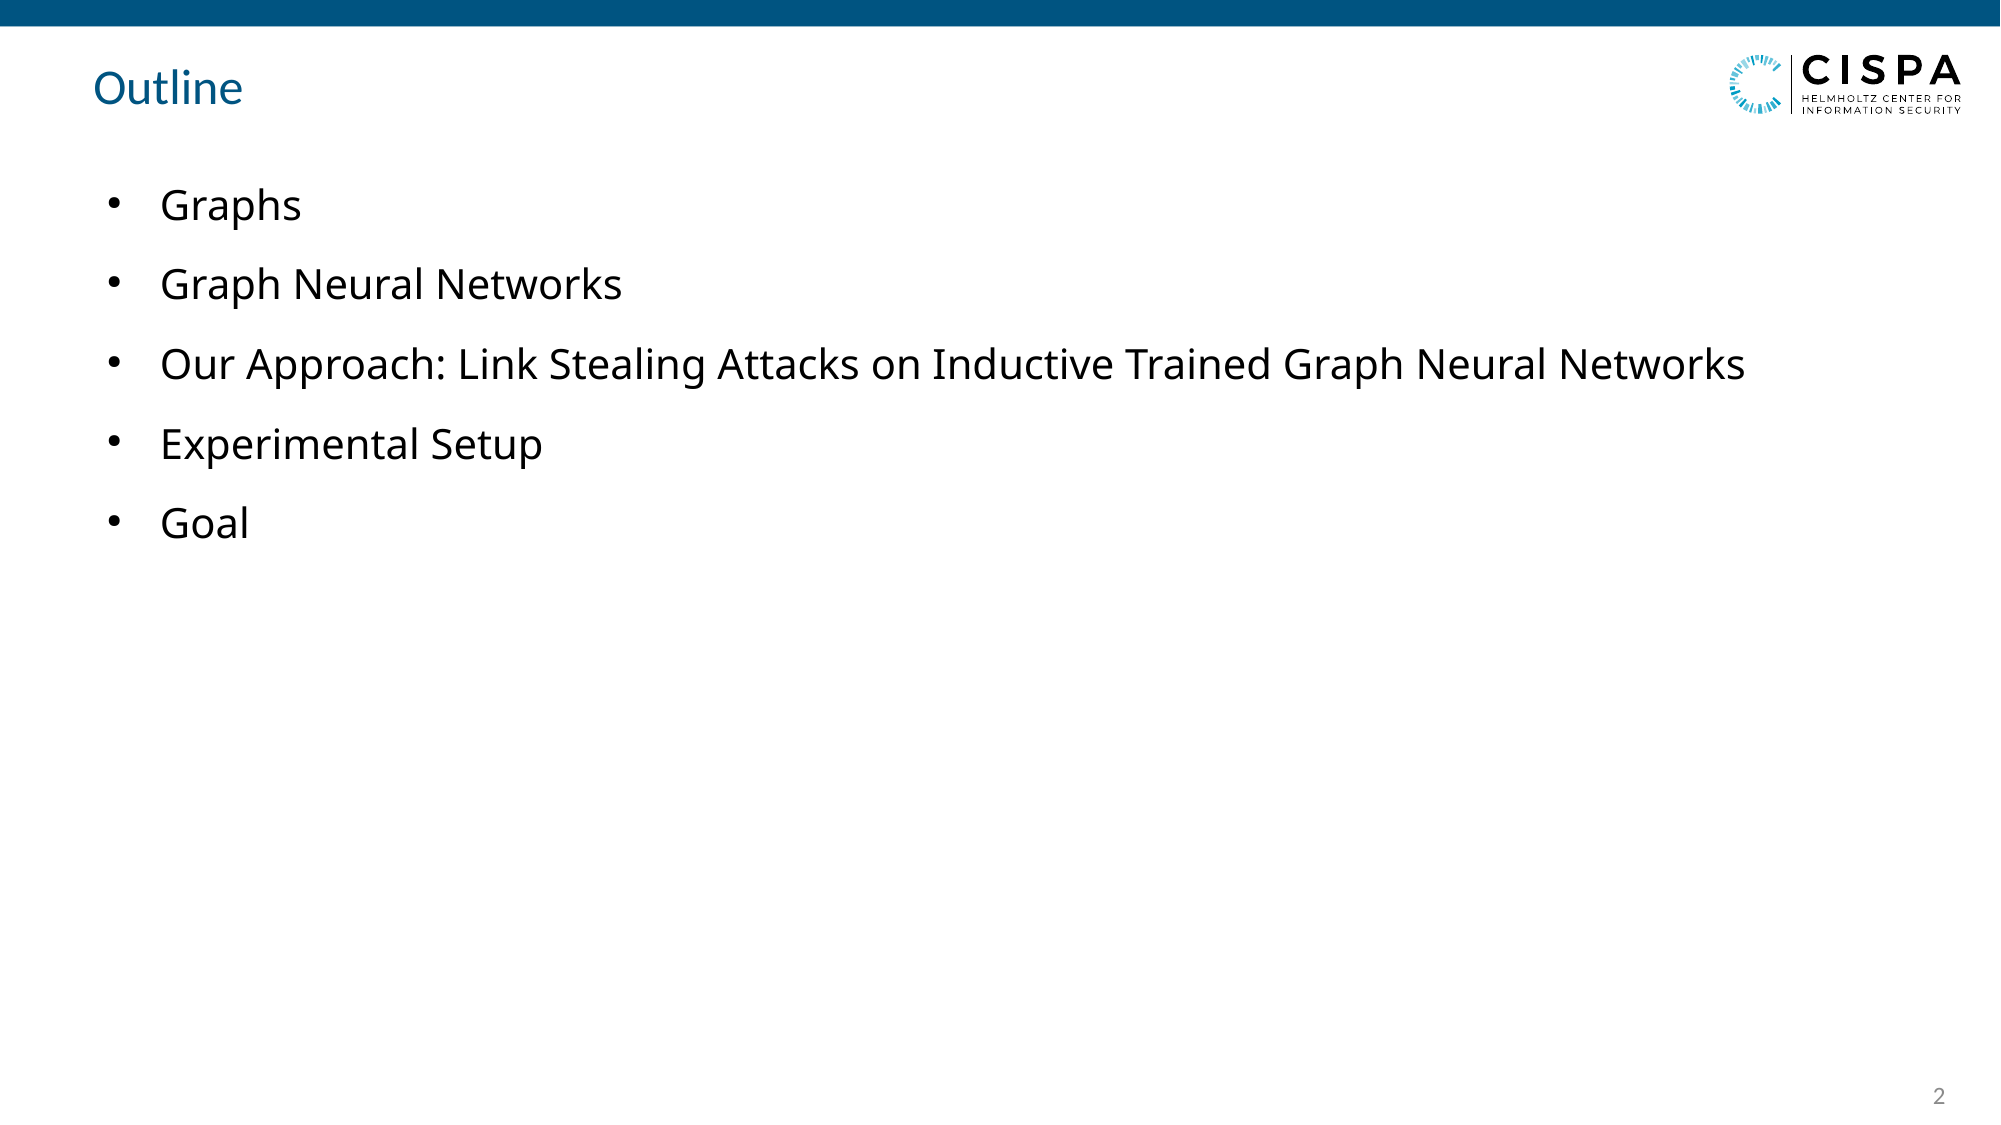

# Outline
Graphs
Graph Neural Networks
Our Approach: Link Stealing Attacks on Inductive Trained Graph Neural Networks
Experimental Setup
Goal